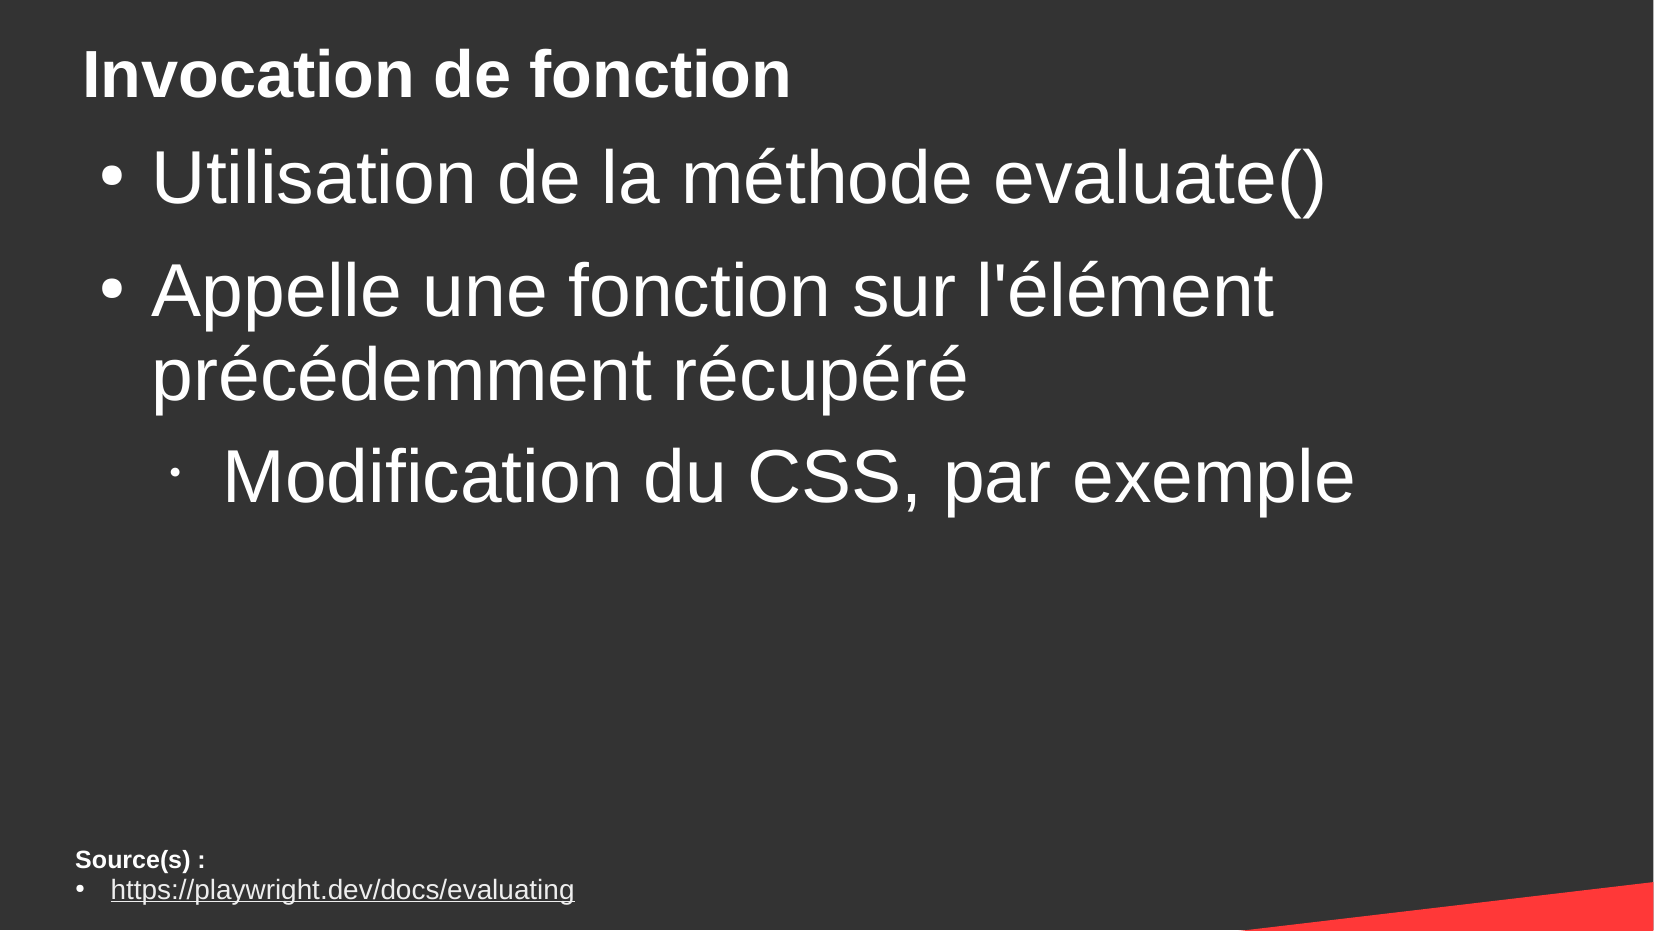

# Invocation de fonction
Utilisation de la méthode evaluate()
Appelle une fonction sur l'élément précédemment récupéré
Modification du CSS, par exemple
Source(s) :
https://playwright.dev/docs/evaluating